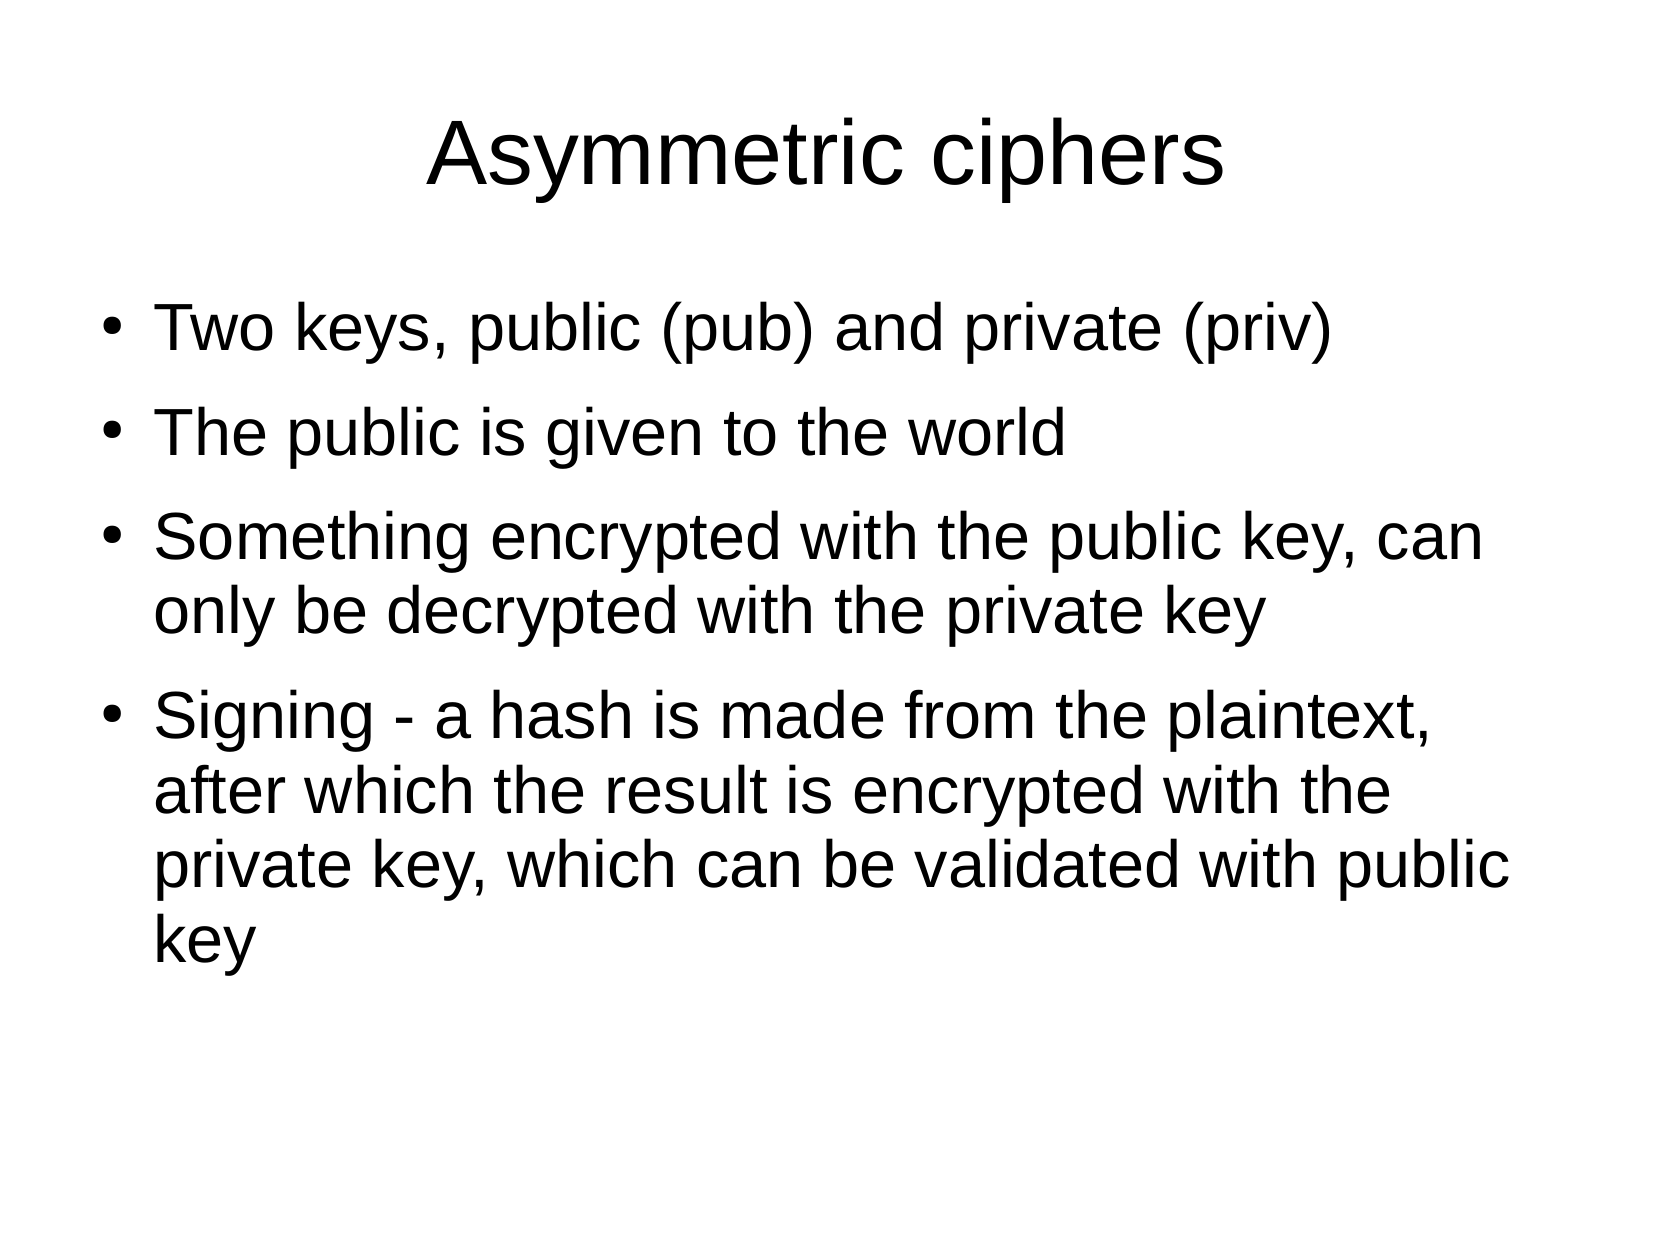

# Asymmetric ciphers
Two keys, public (pub) and private (priv)
The public is given to the world
Something encrypted with the public key, can only be decrypted with the private key
Signing - a hash is made from the plaintext, after which the result is encrypted with the private key, which can be validated with public key